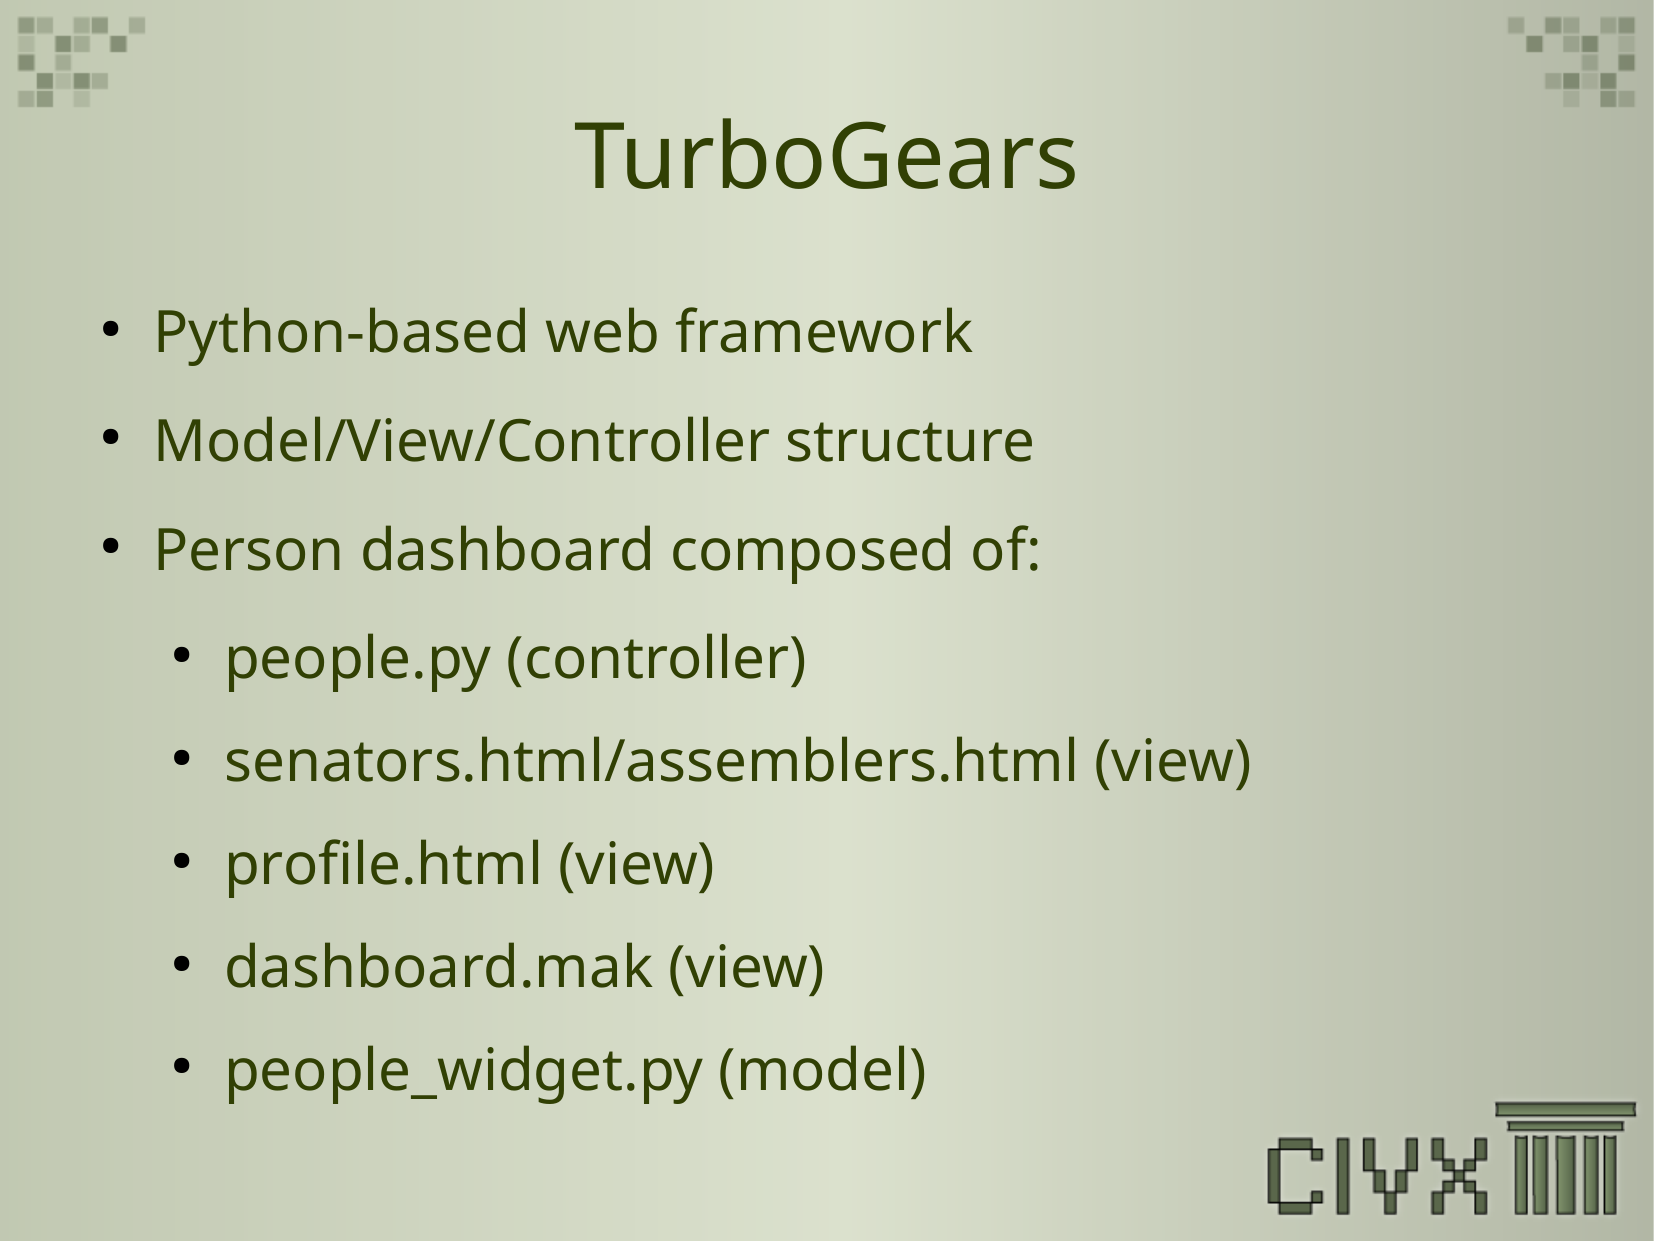

# TurboGears
Python-based web framework
Model/View/Controller structure
Person dashboard composed of:
people.py (controller)
senators.html/assemblers.html (view)
profile.html (view)
dashboard.mak (view)
people_widget.py (model)